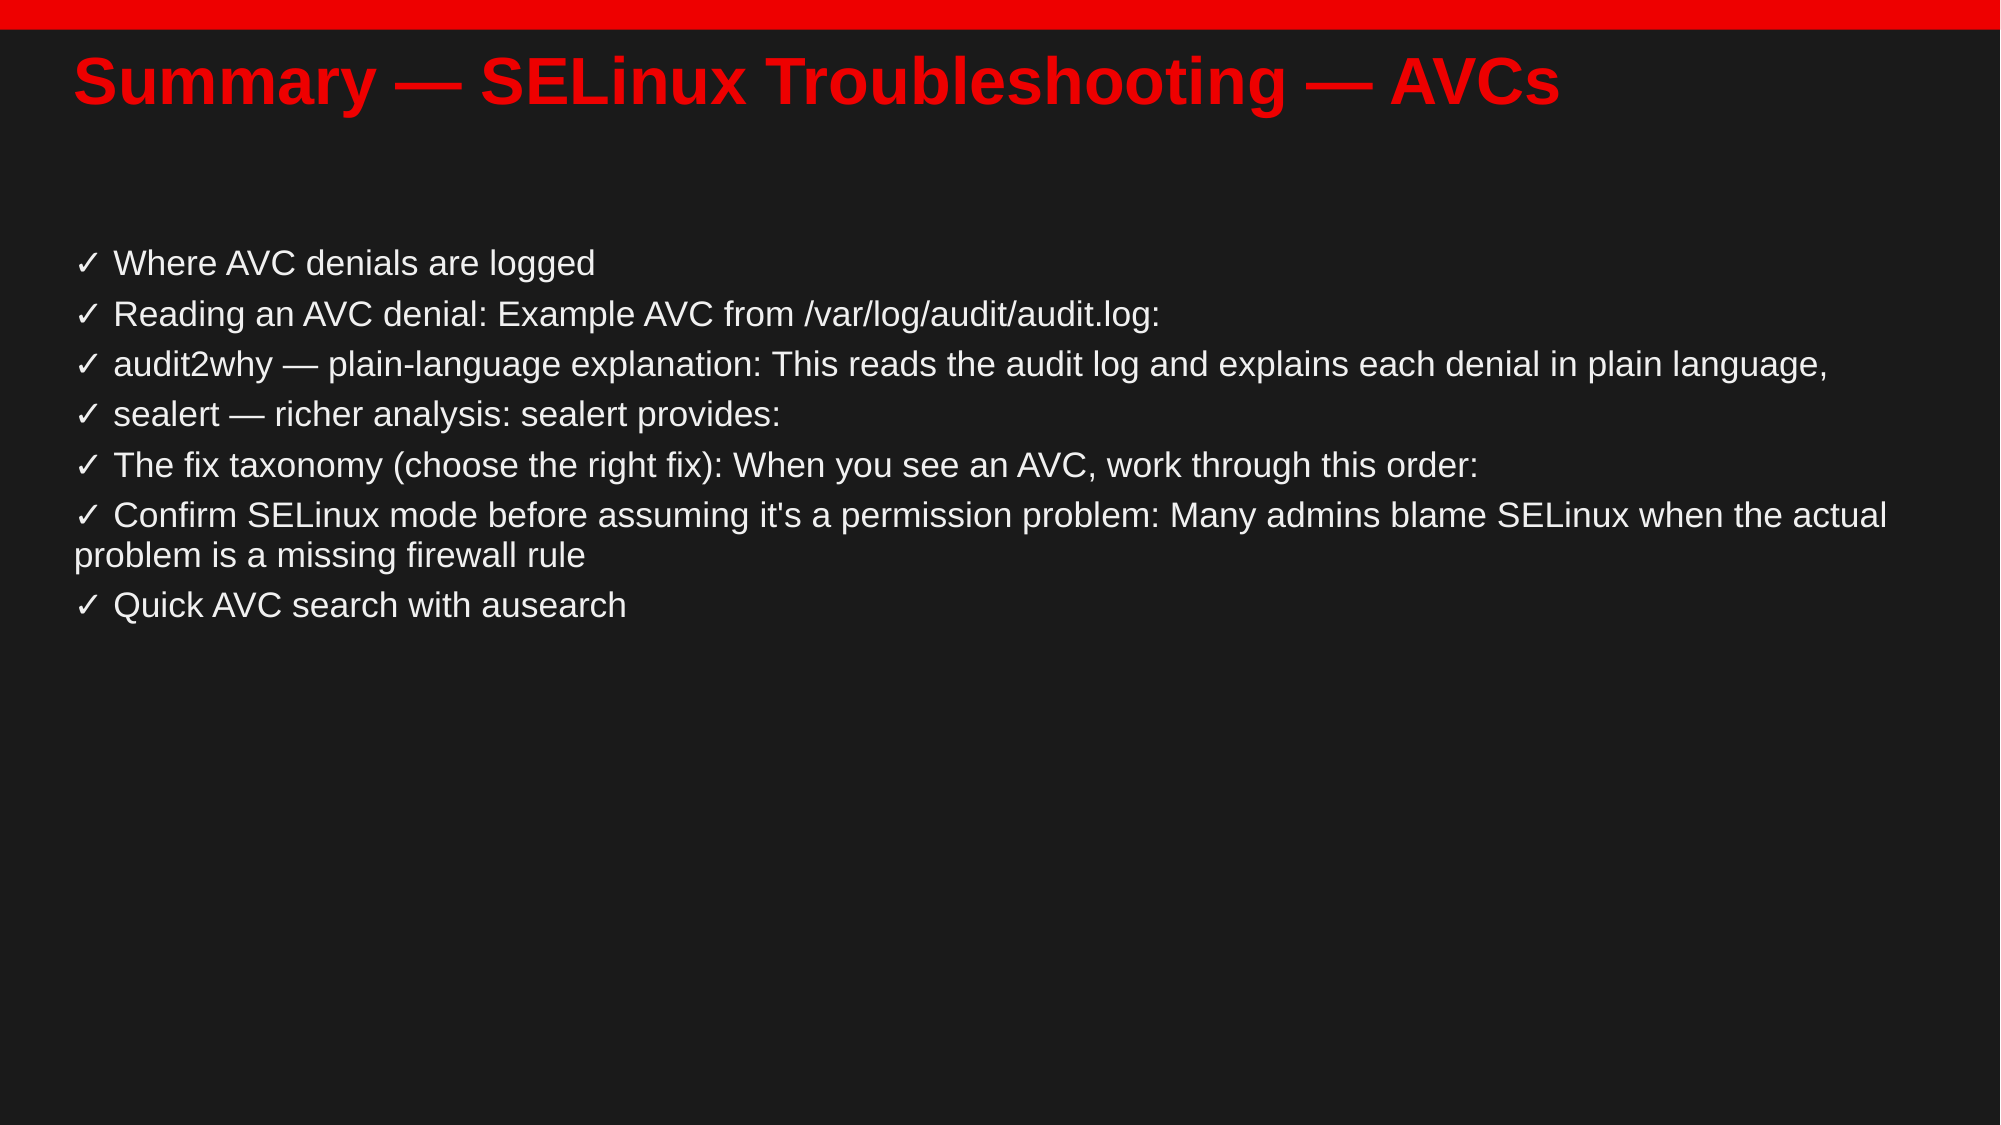

Summary — SELinux Troubleshooting — AVCs
✓ Where AVC denials are logged
✓ Reading an AVC denial: Example AVC from /var/log/audit/audit.log:
✓ audit2why — plain-language explanation: This reads the audit log and explains each denial in plain language,
✓ sealert — richer analysis: sealert provides:
✓ The fix taxonomy (choose the right fix): When you see an AVC, work through this order:
✓ Confirm SELinux mode before assuming it's a permission problem: Many admins blame SELinux when the actual problem is a missing firewall rule
✓ Quick AVC search with ausearch